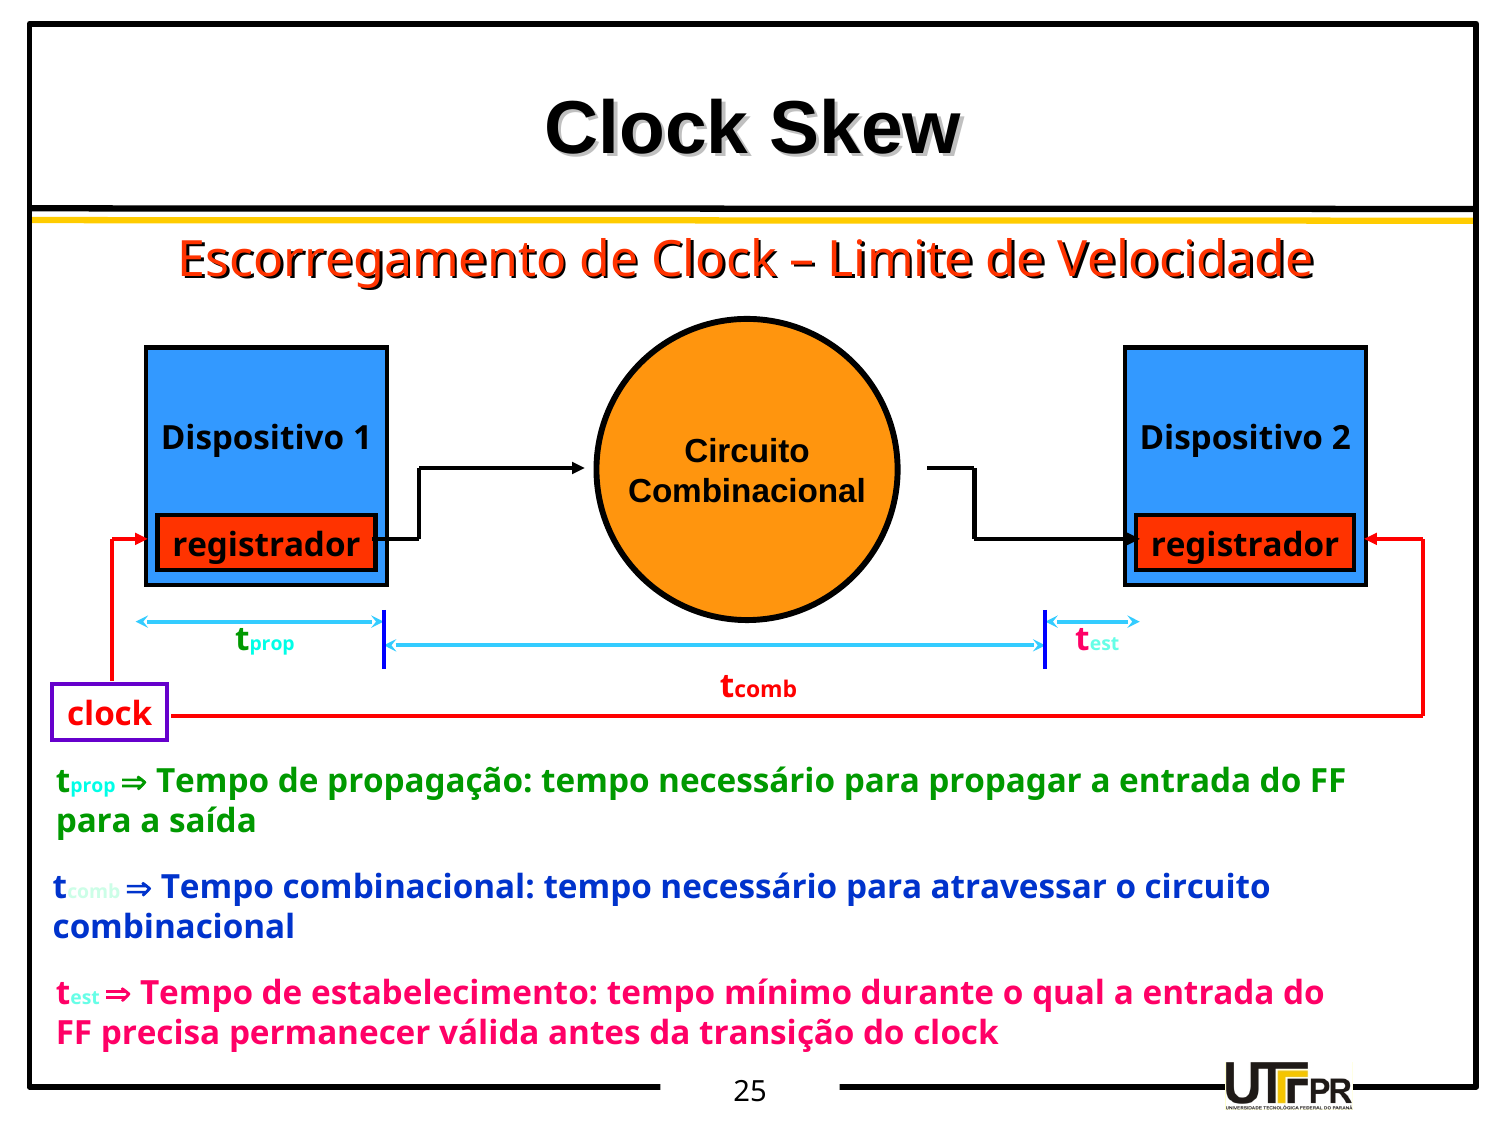

# Clock Skew
Escorregamento de Clock – Limite de Velocidade
Circuito
Combinacional
Dispositivo 1
registrador
Dispositivo 2
registrador
tprop
test
tcomb
clock
tprop  Tempo de propagação: tempo necessário para propagar a entrada do FF para a saída
tcomb  Tempo combinacional: tempo necessário para atravessar o circuito combinacional
test  Tempo de estabelecimento: tempo mínimo durante o qual a entrada do FF precisa permanecer válida antes da transição do clock